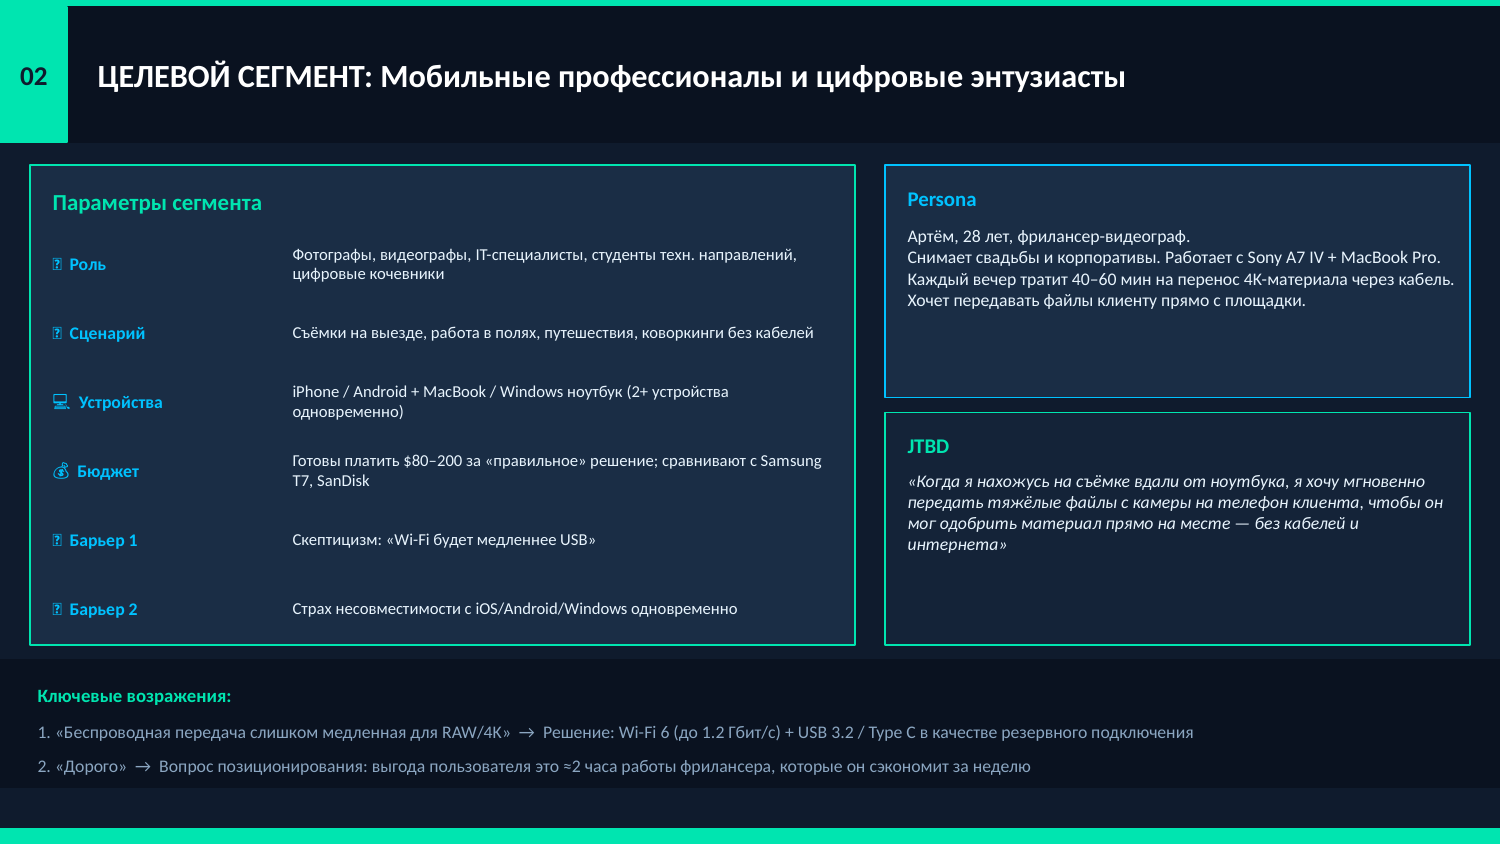

02
ЦЕЛЕВОЙ СЕГМЕНТ: Мобильные профессионалы и цифровые энтузиасты
Параметры сегмента
Persona
Артём, 28 лет, фрилансер-видеограф.
Снимает свадьбы и корпоративы. Работает с Sony A7 IV + MacBook Pro.
Каждый вечер тратит 40–60 мин на перенос 4K-материала через кабель.
Хочет передавать файлы клиенту прямо с площадки.
👤 Роль
Фотографы, видеографы, IT-специалисты, студенты техн. направлений, цифровые кочевники
📍 Сценарий
Съёмки на выезде, работа в полях, путешествия, коворкинги без кабелей
💻 Устройства
iPhone / Android + MacBook / Windows ноутбук (2+ устройства одновременно)
JTBD
💰 Бюджет
Готовы платить $80–200 за «правильное» решение; сравнивают с Samsung T7, SanDisk
«Когда я нахожусь на съёмке вдали от ноутбука, я хочу мгновенно передать тяжёлые файлы с камеры на телефон клиента, чтобы он мог одобрить материал прямо на месте — без кабелей и интернета»
🚫 Барьер 1
Скептицизм: «Wi-Fi будет медленнее USB»
🚫 Барьер 2
Страх несовместимости с iOS/Android/Windows одновременно
Ключевые возражения:
1. «Беспроводная передача слишком медленная для RAW/4K» → Решение: Wi-Fi 6 (до 1.2 Гбит/с) + USB 3.2 / Type C в качестве резервного подключения
2. «Дорого» → Вопрос позиционирования: выгода пользователя это ≈2 часа работы фрилансера, которые он сэкономит за неделю